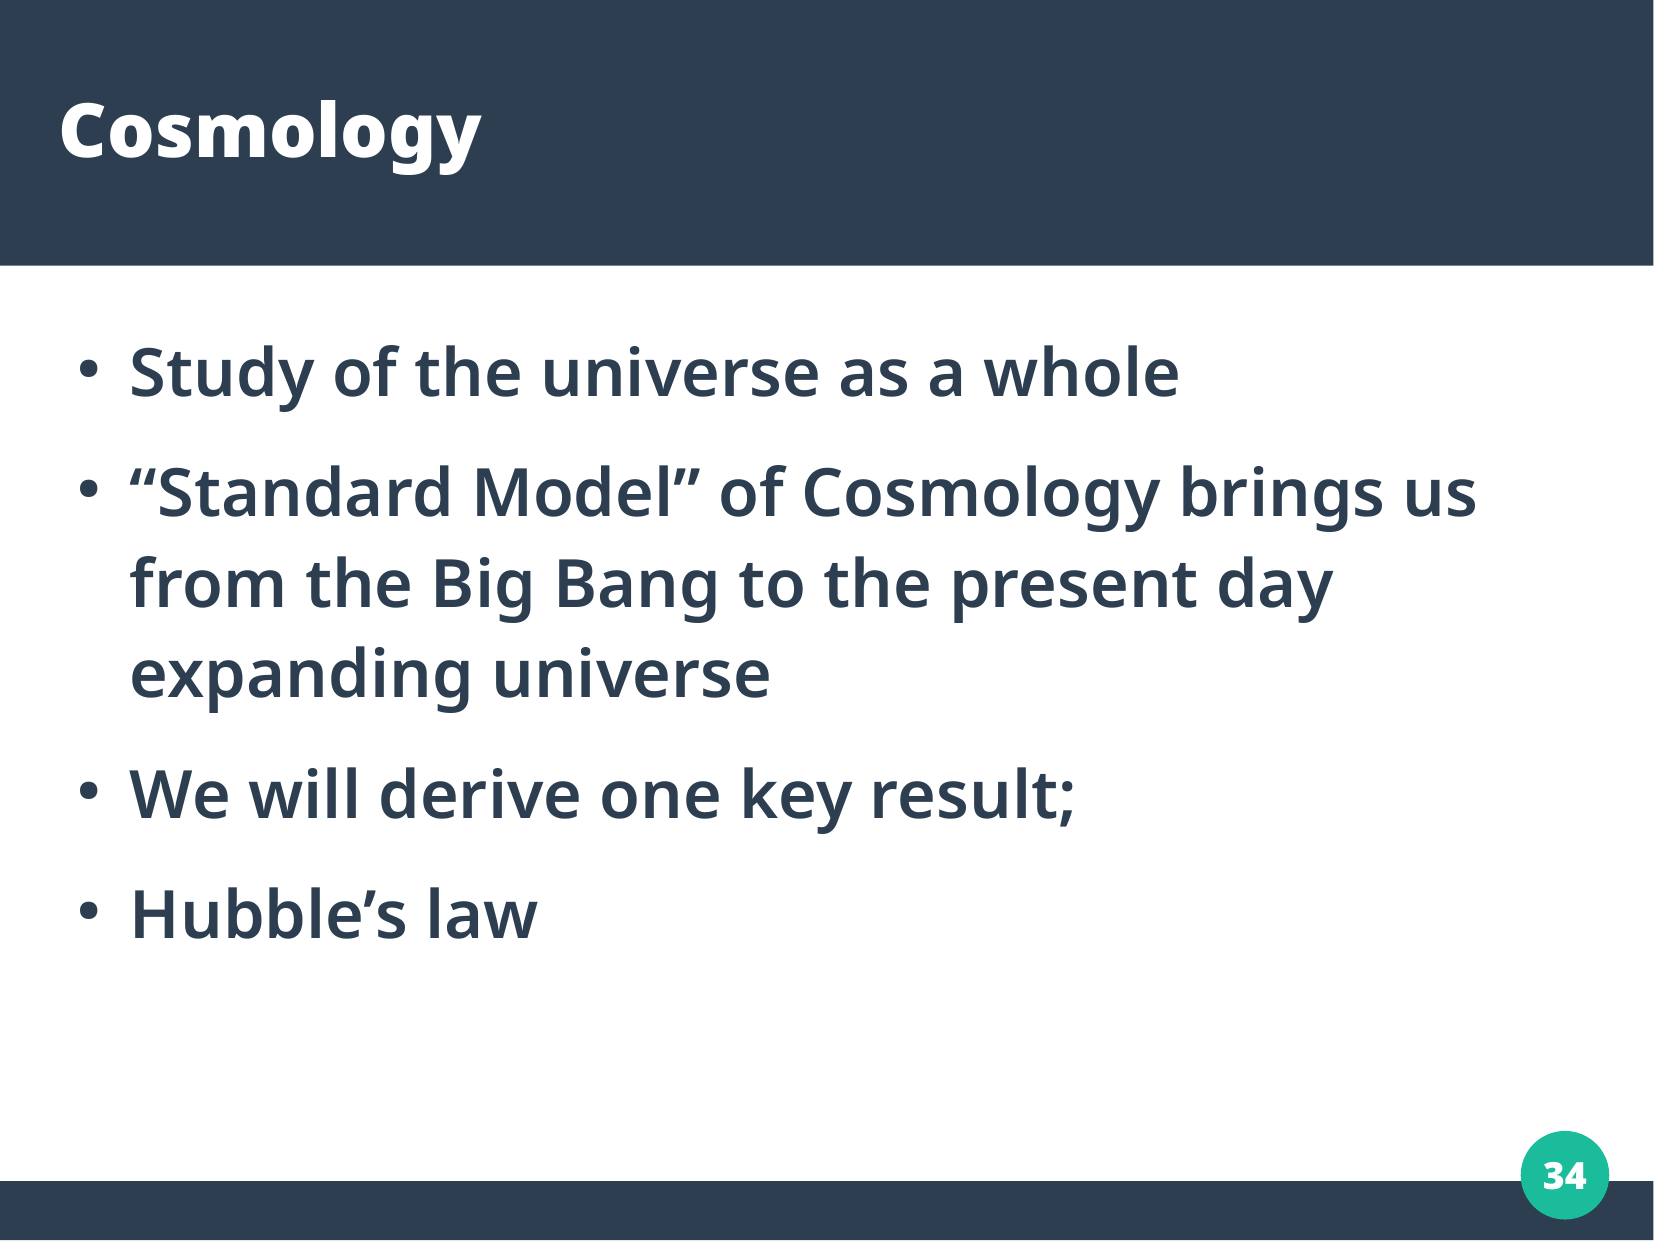

# Cosmology
Study of the universe as a whole
“Standard Model” of Cosmology brings us from the Big Bang to the present day expanding universe
We will derive one key result;
Hubble’s law
34